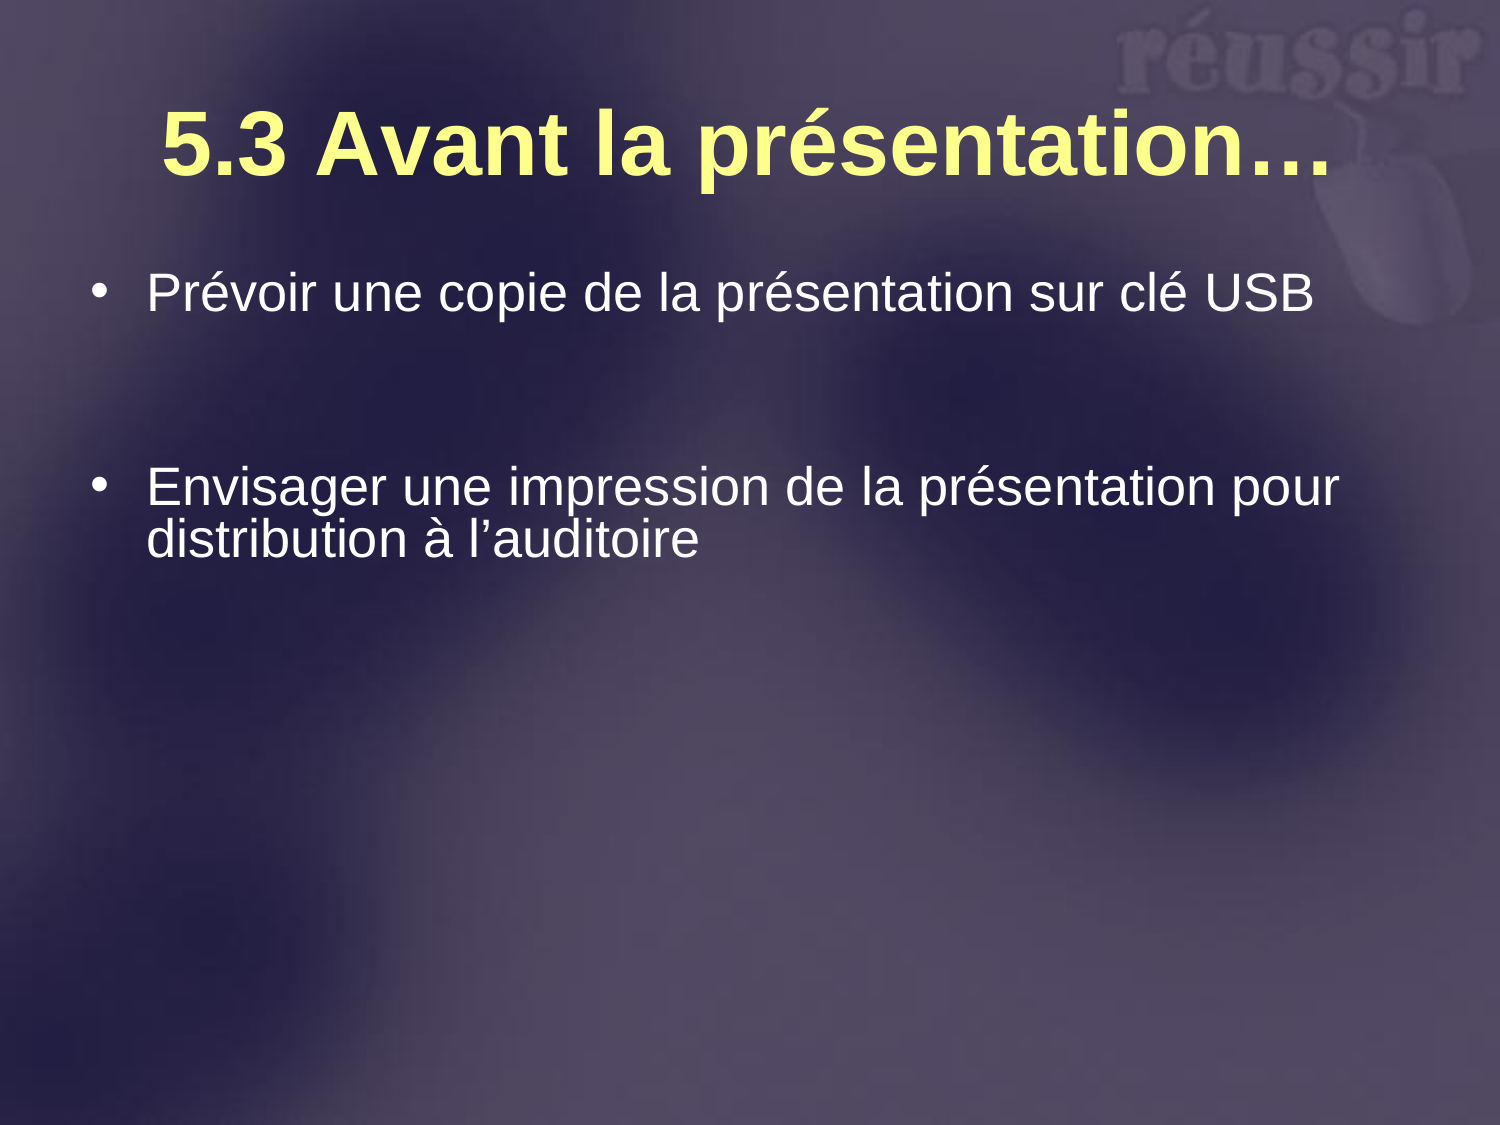

# 5.3 Avant la présentation…
Prévoir une copie de la présentation sur clé USB
Envisager une impression de la présentation pour distribution à l’auditoire